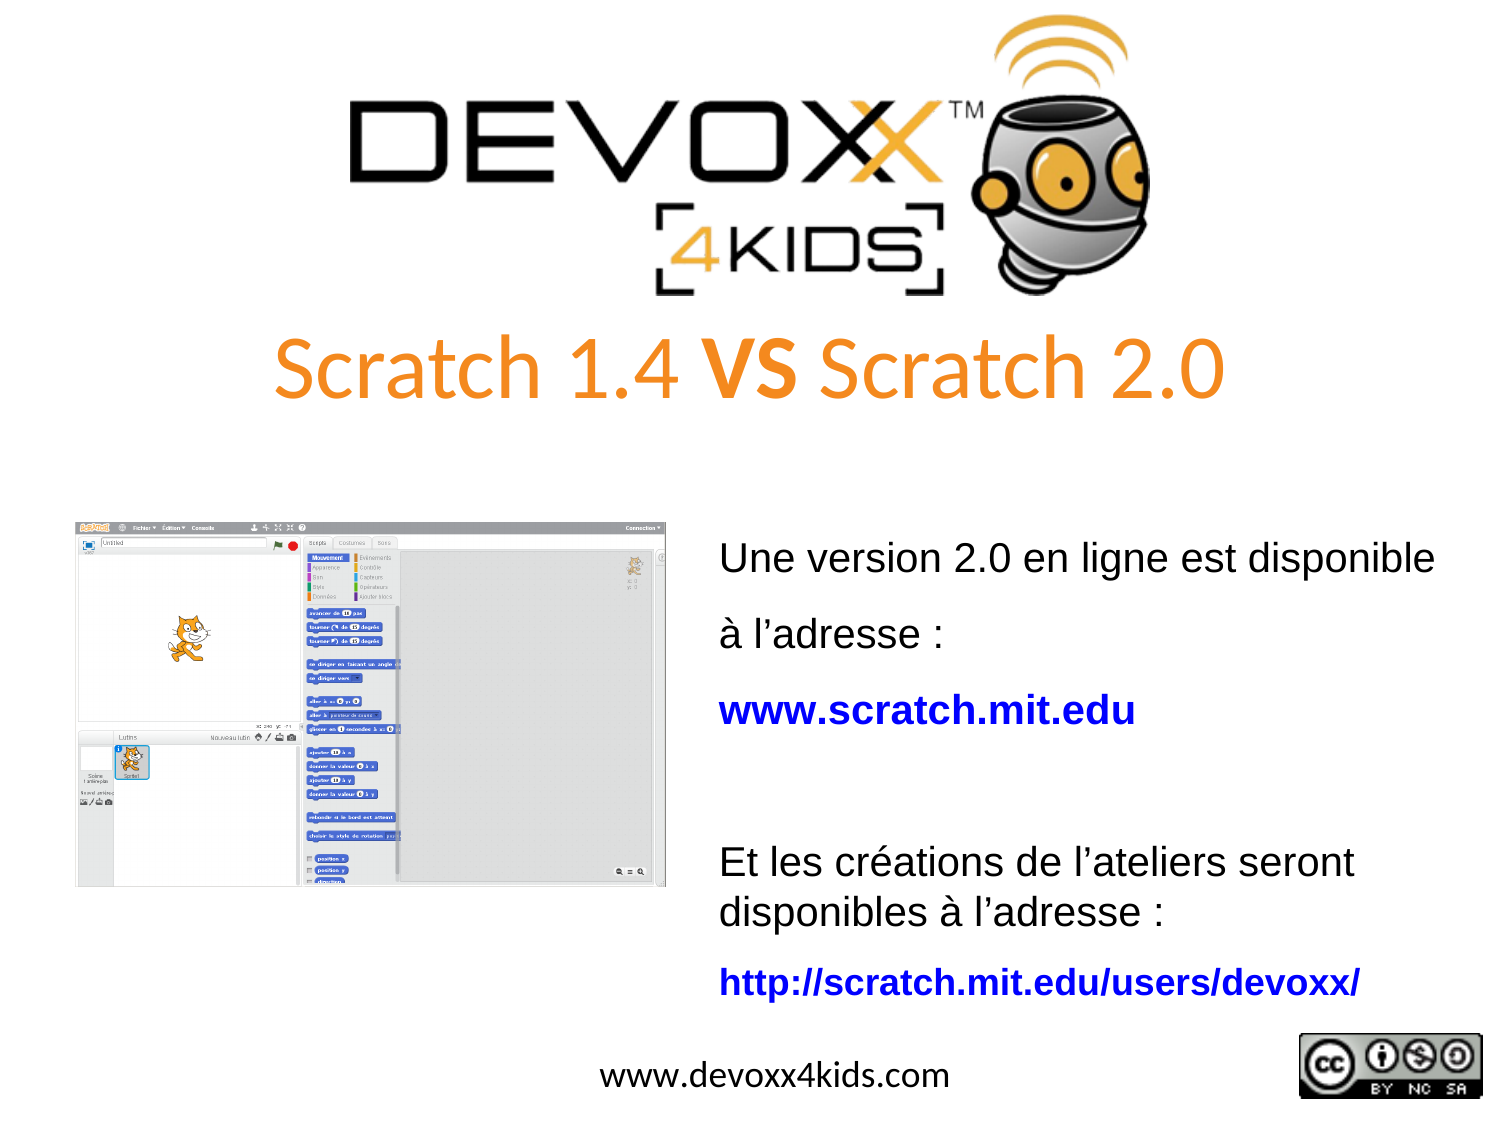

# Scratch 1.4 VS Scratch 2.0
Une version 2.0 en ligne est disponible
à l’adresse :
www.scratch.mit.edu
Et les créations de l’ateliers seront disponibles à l’adresse :
http://scratch.mit.edu/users/devoxx/